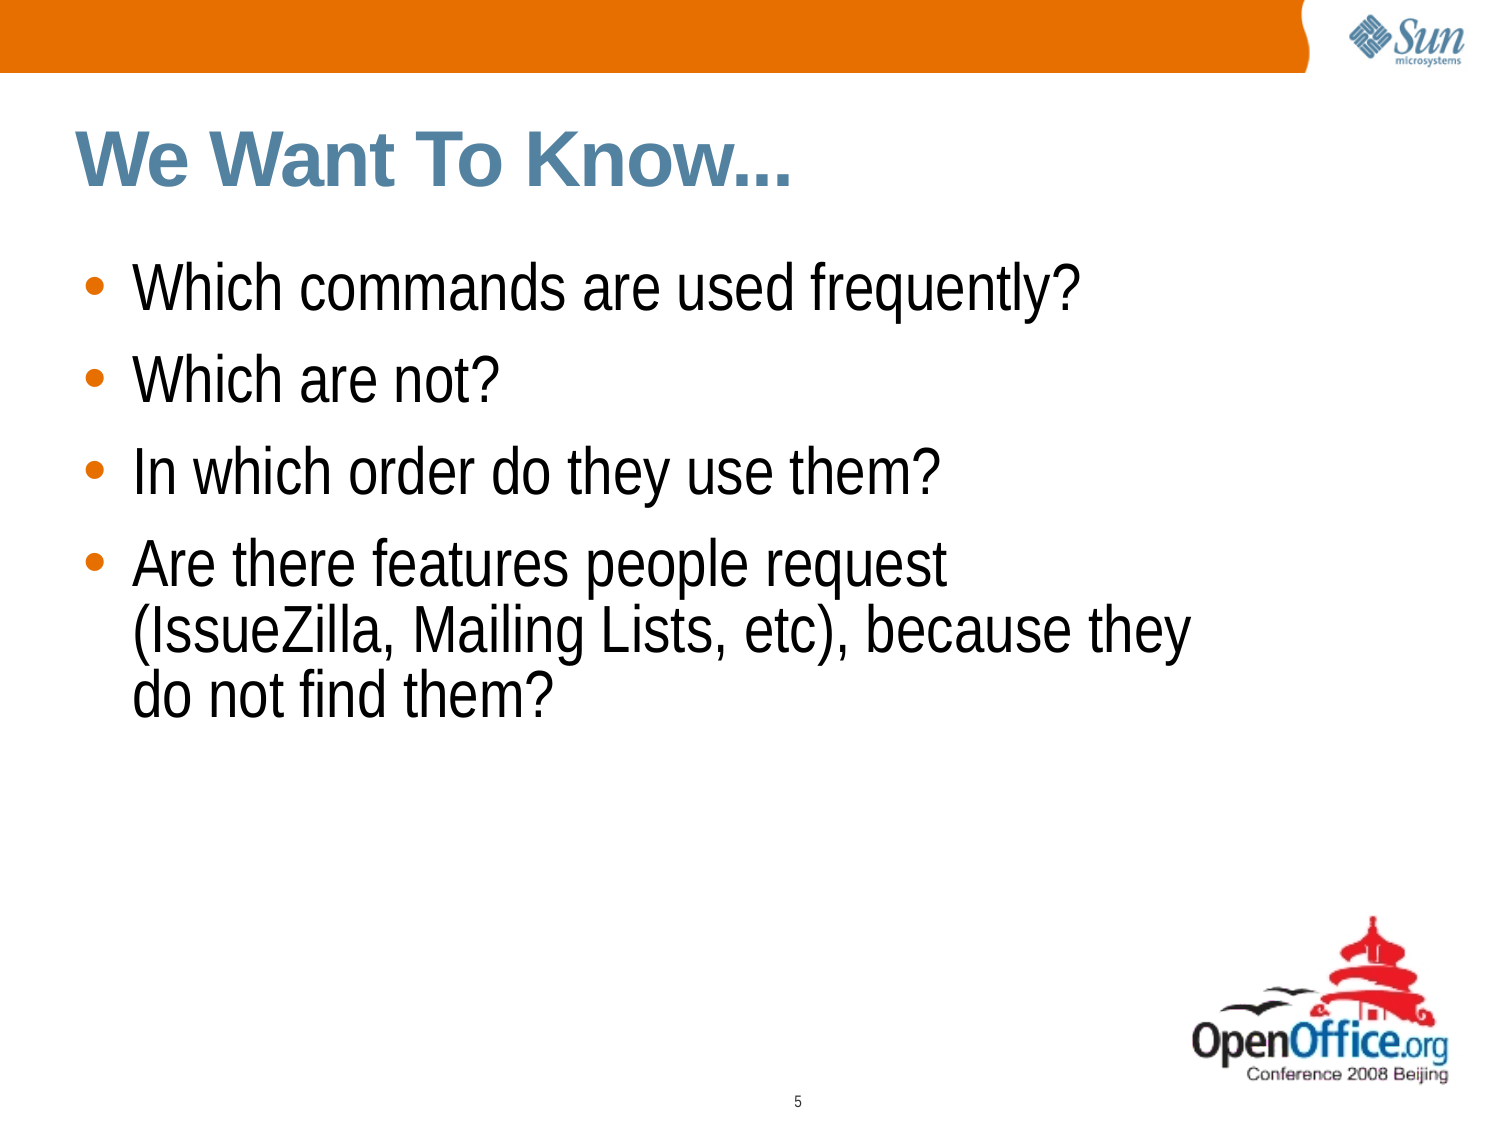

# We Want To Know...
Which commands are used frequently?
Which are not?
In which order do they use them?
Are there features people request
(IssueZilla, Mailing Lists, etc), because they
do not find them?